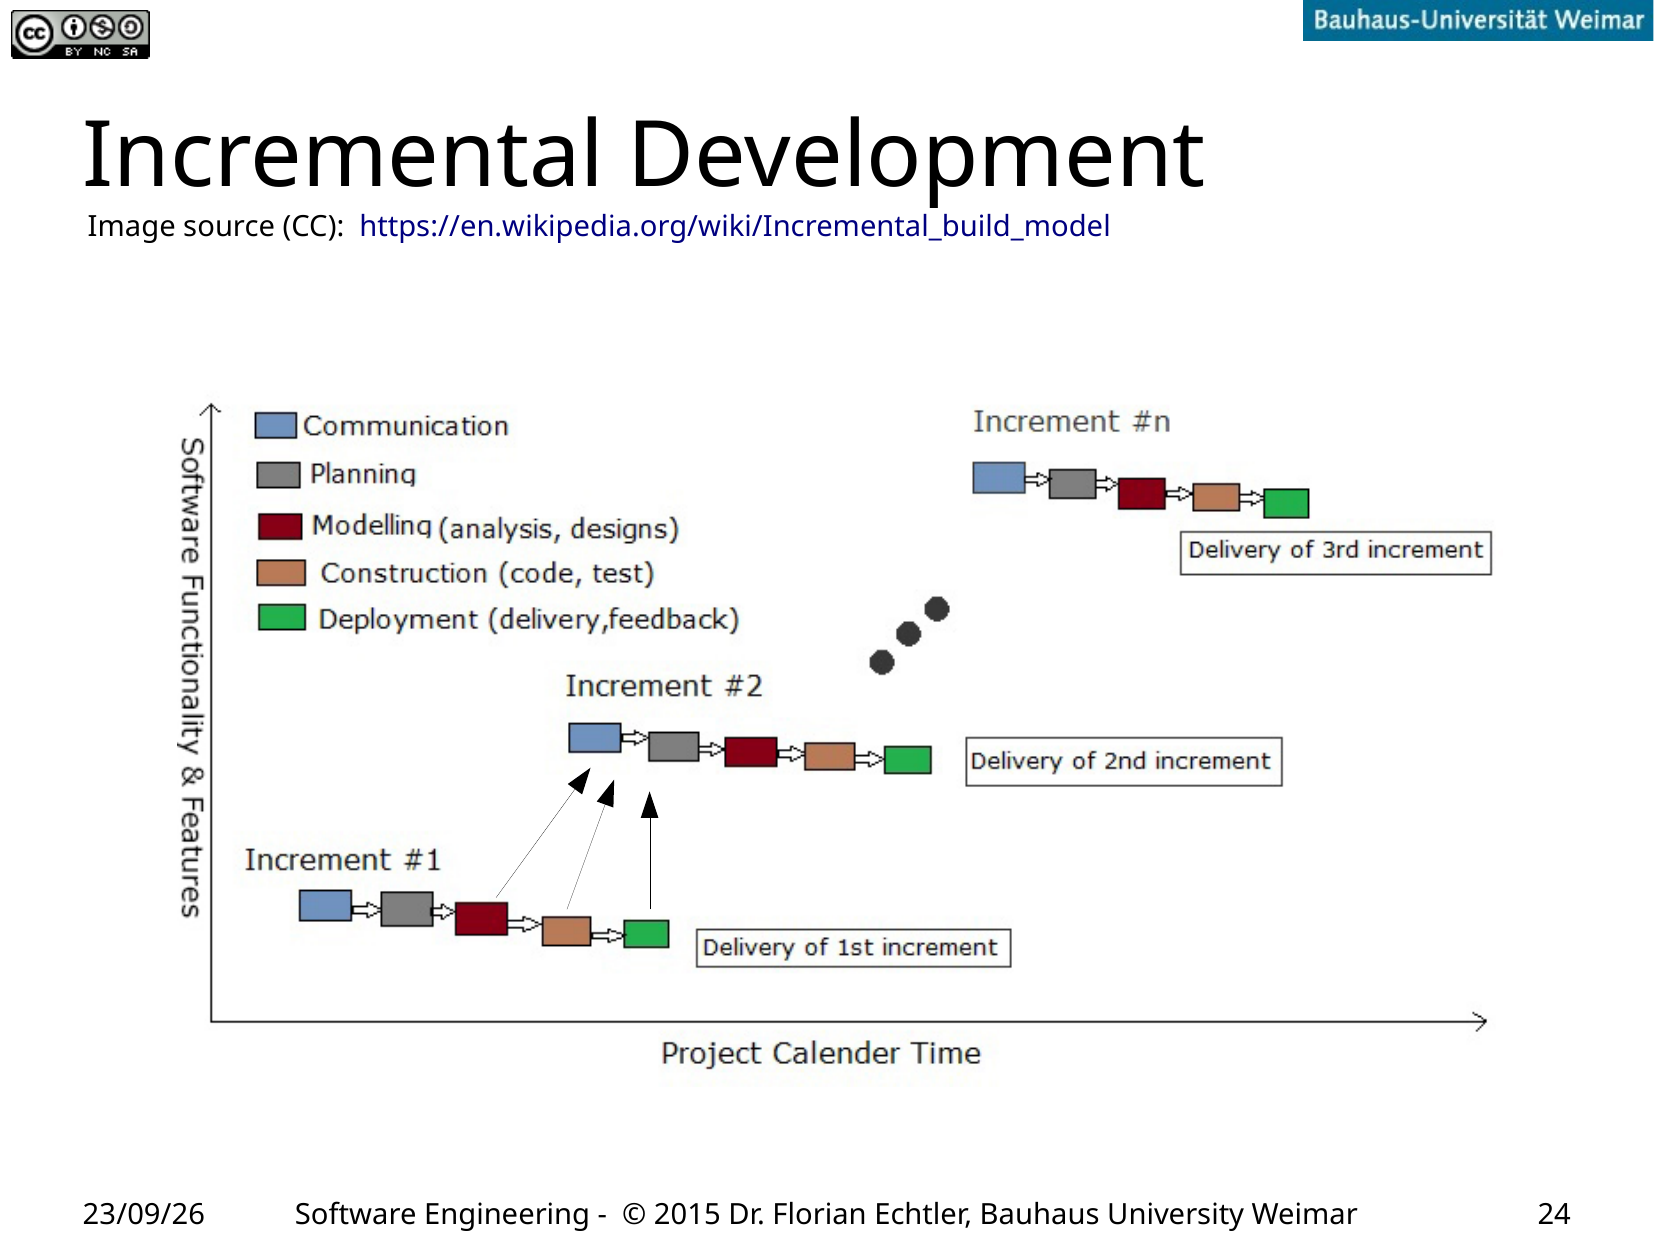

# Incremental Development
Image source (CC): https://en.wikipedia.org/wiki/Incremental_build_model
Software Engineering - © 2015 Dr. Florian Echtler, Bauhaus University Weimar
24